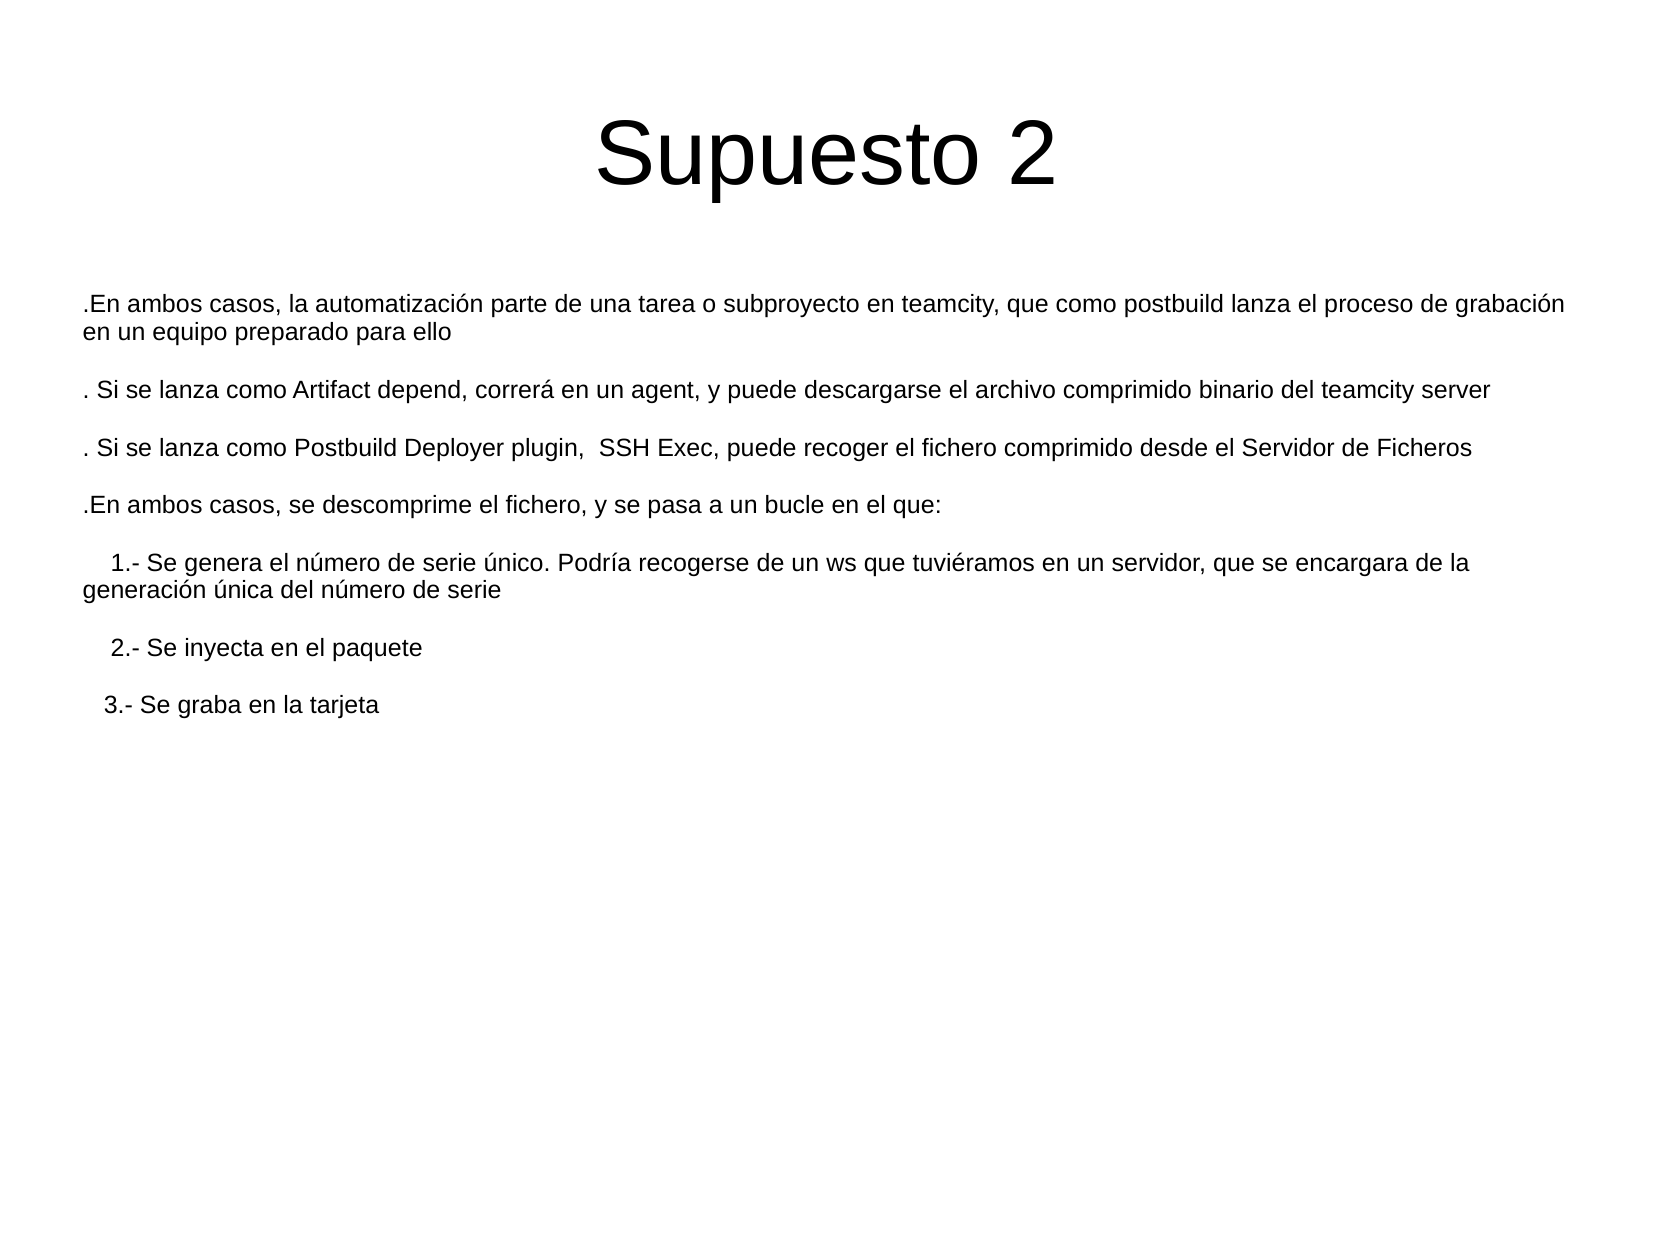

# Supuesto 2
.En ambos casos, la automatización parte de una tarea o subproyecto en teamcity, que como postbuild lanza el proceso de grabación en un equipo preparado para ello
. Si se lanza como Artifact depend, correrá en un agent, y puede descargarse el archivo comprimido binario del teamcity server
. Si se lanza como Postbuild Deployer plugin, SSH Exec, puede recoger el fichero comprimido desde el Servidor de Ficheros
.En ambos casos, se descomprime el fichero, y se pasa a un bucle en el que:
 1.- Se genera el número de serie único. Podría recogerse de un ws que tuviéramos en un servidor, que se encargara de la generación única del número de serie
 2.- Se inyecta en el paquete
 3.- Se graba en la tarjeta